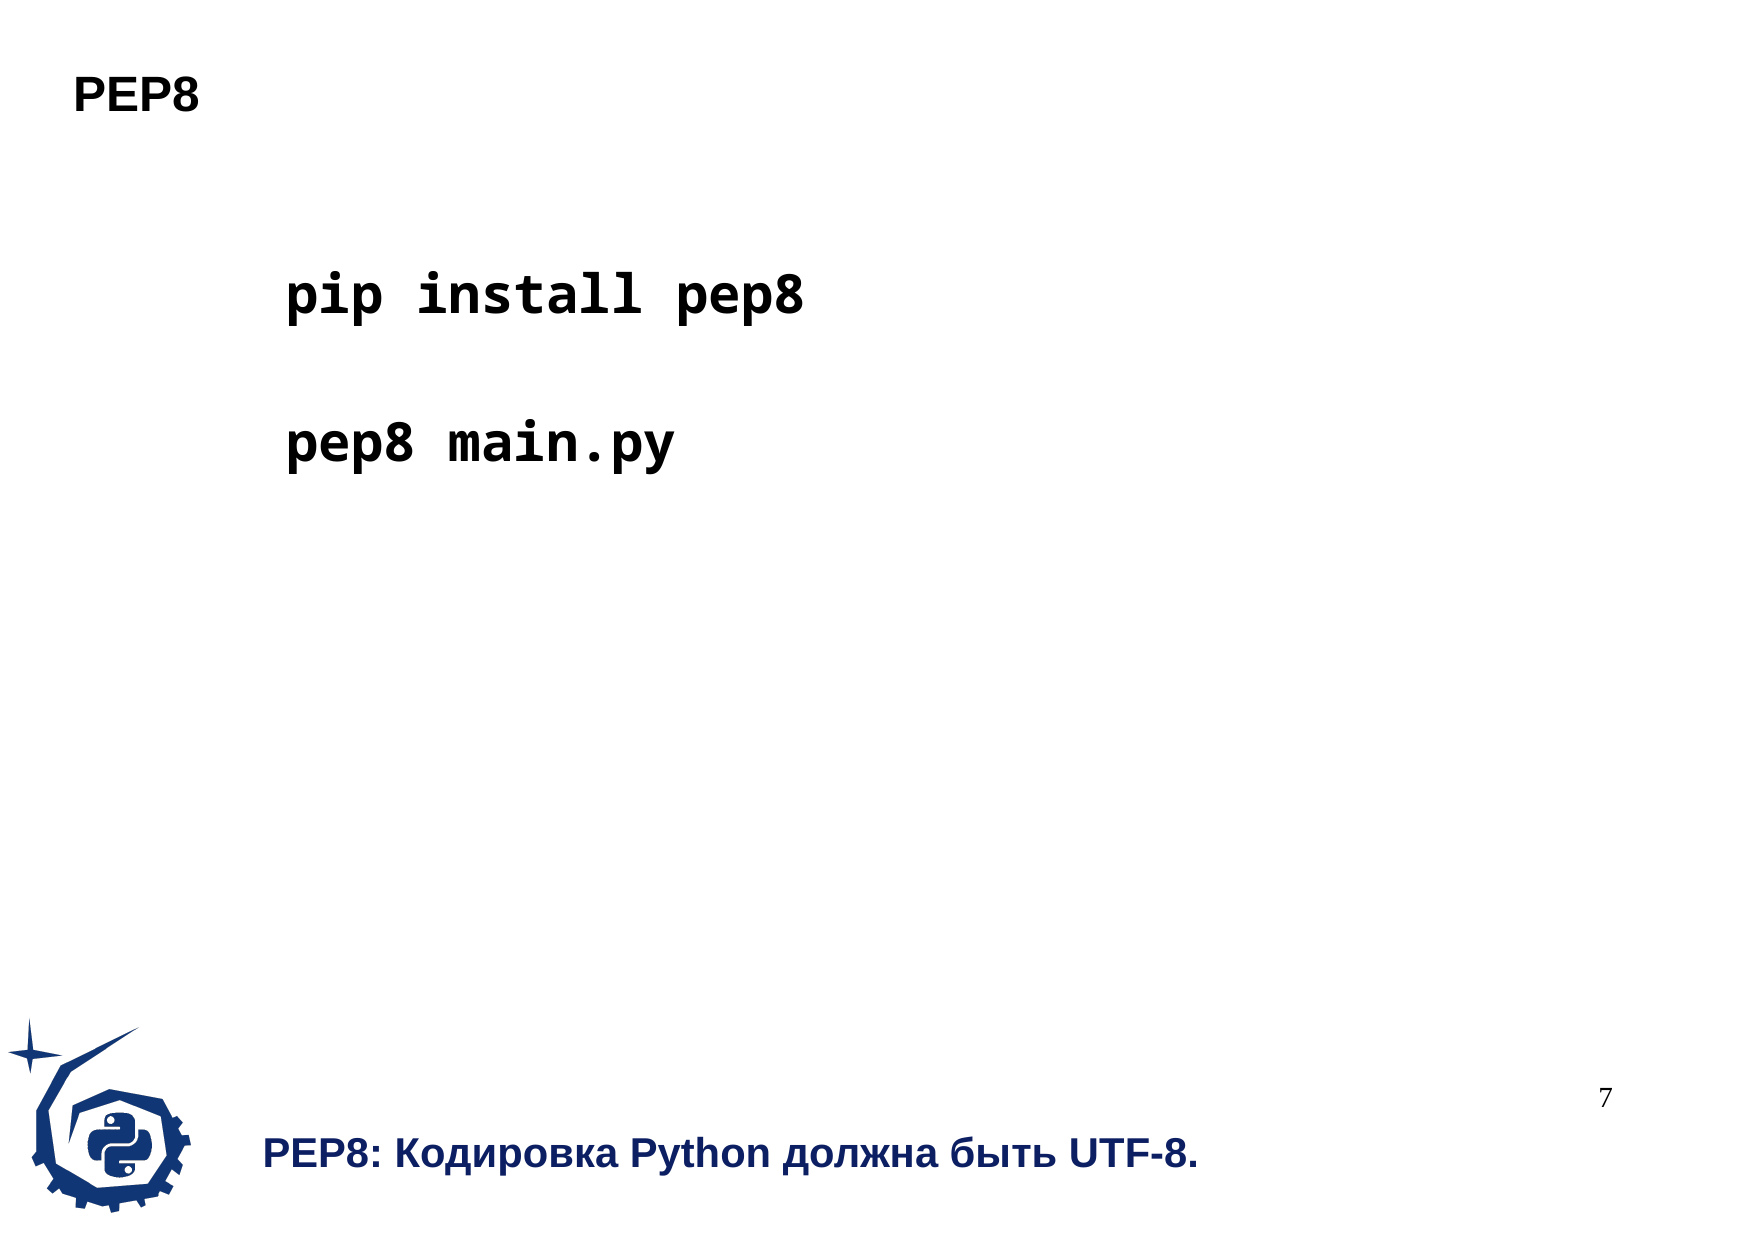

PEP8
pip install pep8
pep8 main.py
7
PEP8: Кодировка Python должна быть UTF-8.